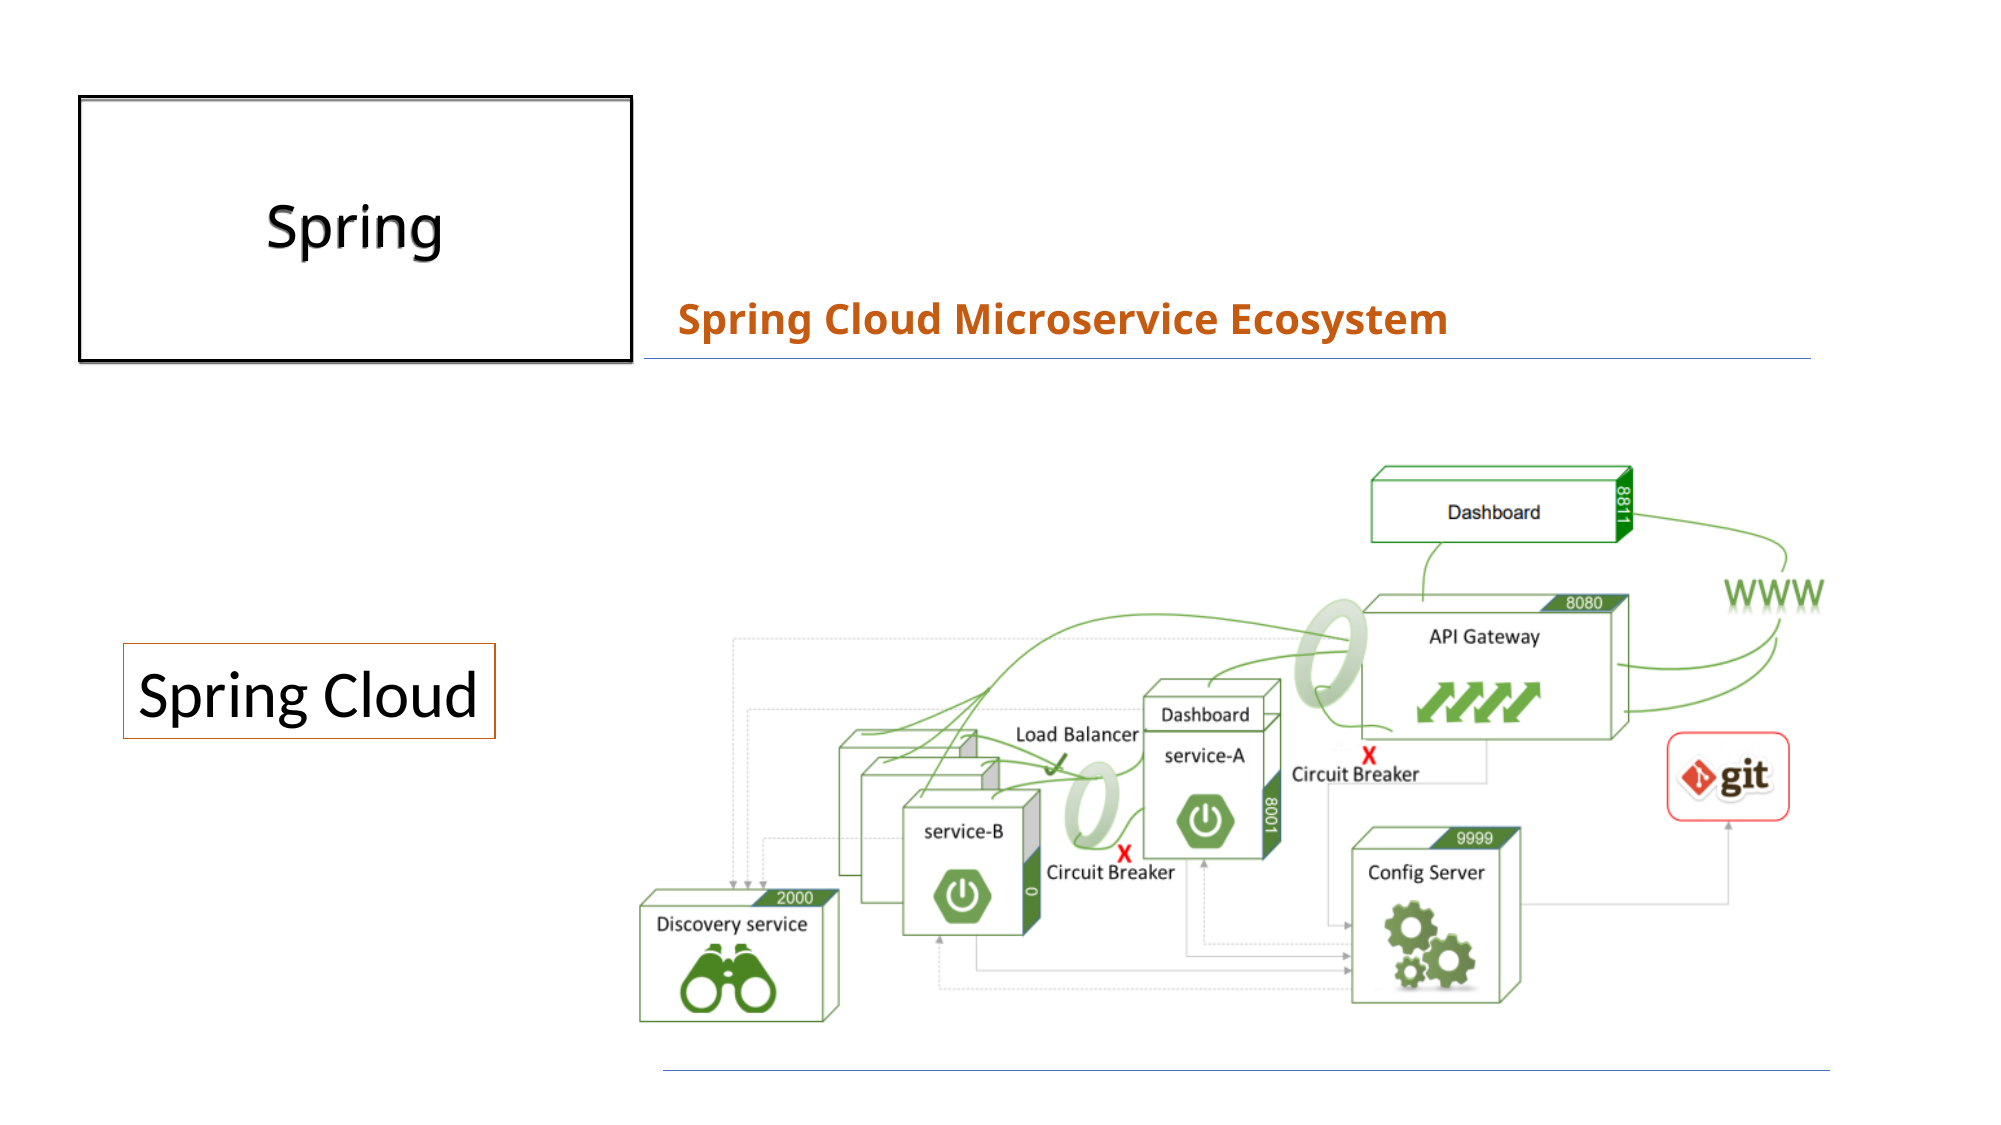

# Spring
Spring Cloud Microservice Ecosystem
Spring Cloud